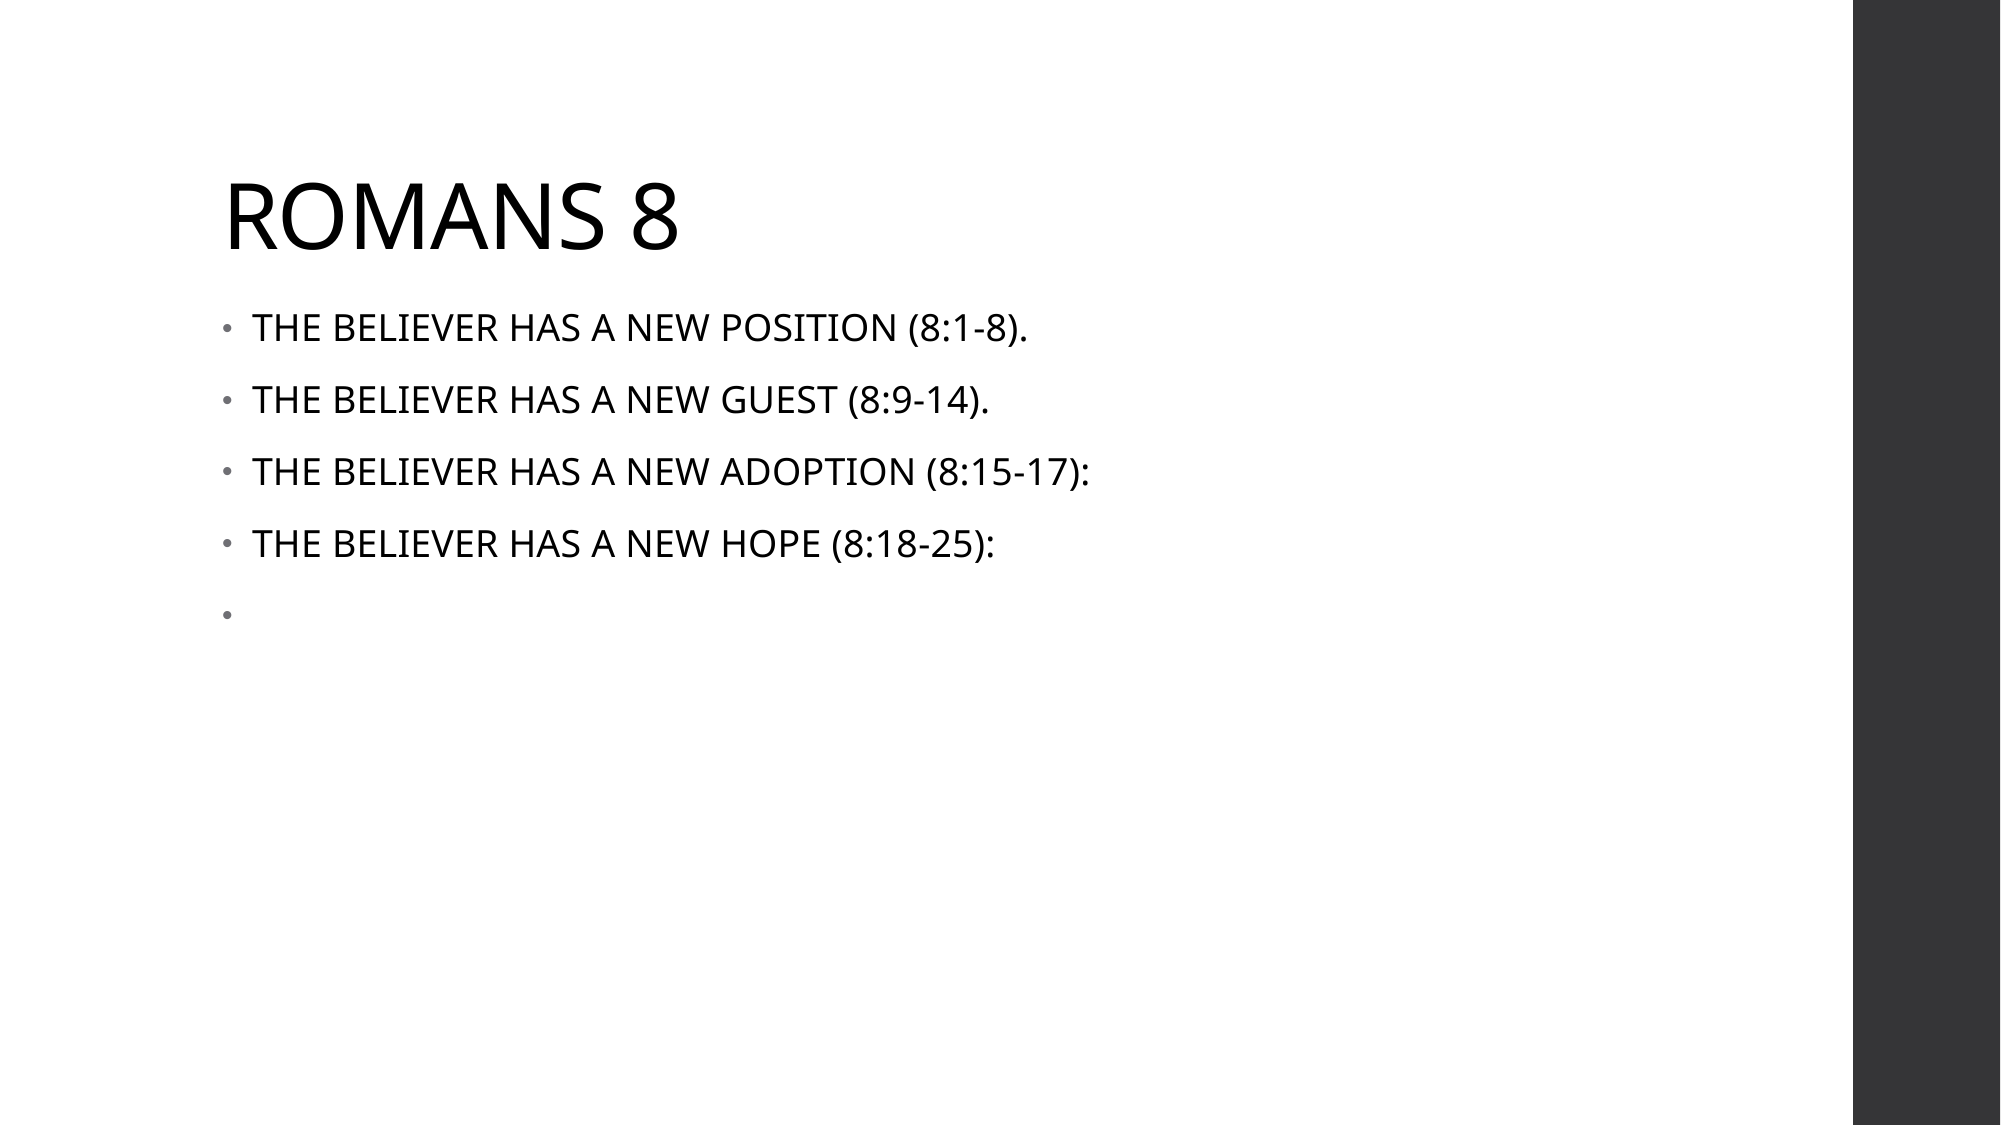

# ROMANS 8
THE BELIEVER HAS A NEW POSITION (8:1-8).
THE BELIEVER HAS A NEW GUEST (8:9-14).
THE BELIEVER HAS A NEW ADOPTION (8:15-17):
THE BELIEVER HAS A NEW HOPE (8:18-25):